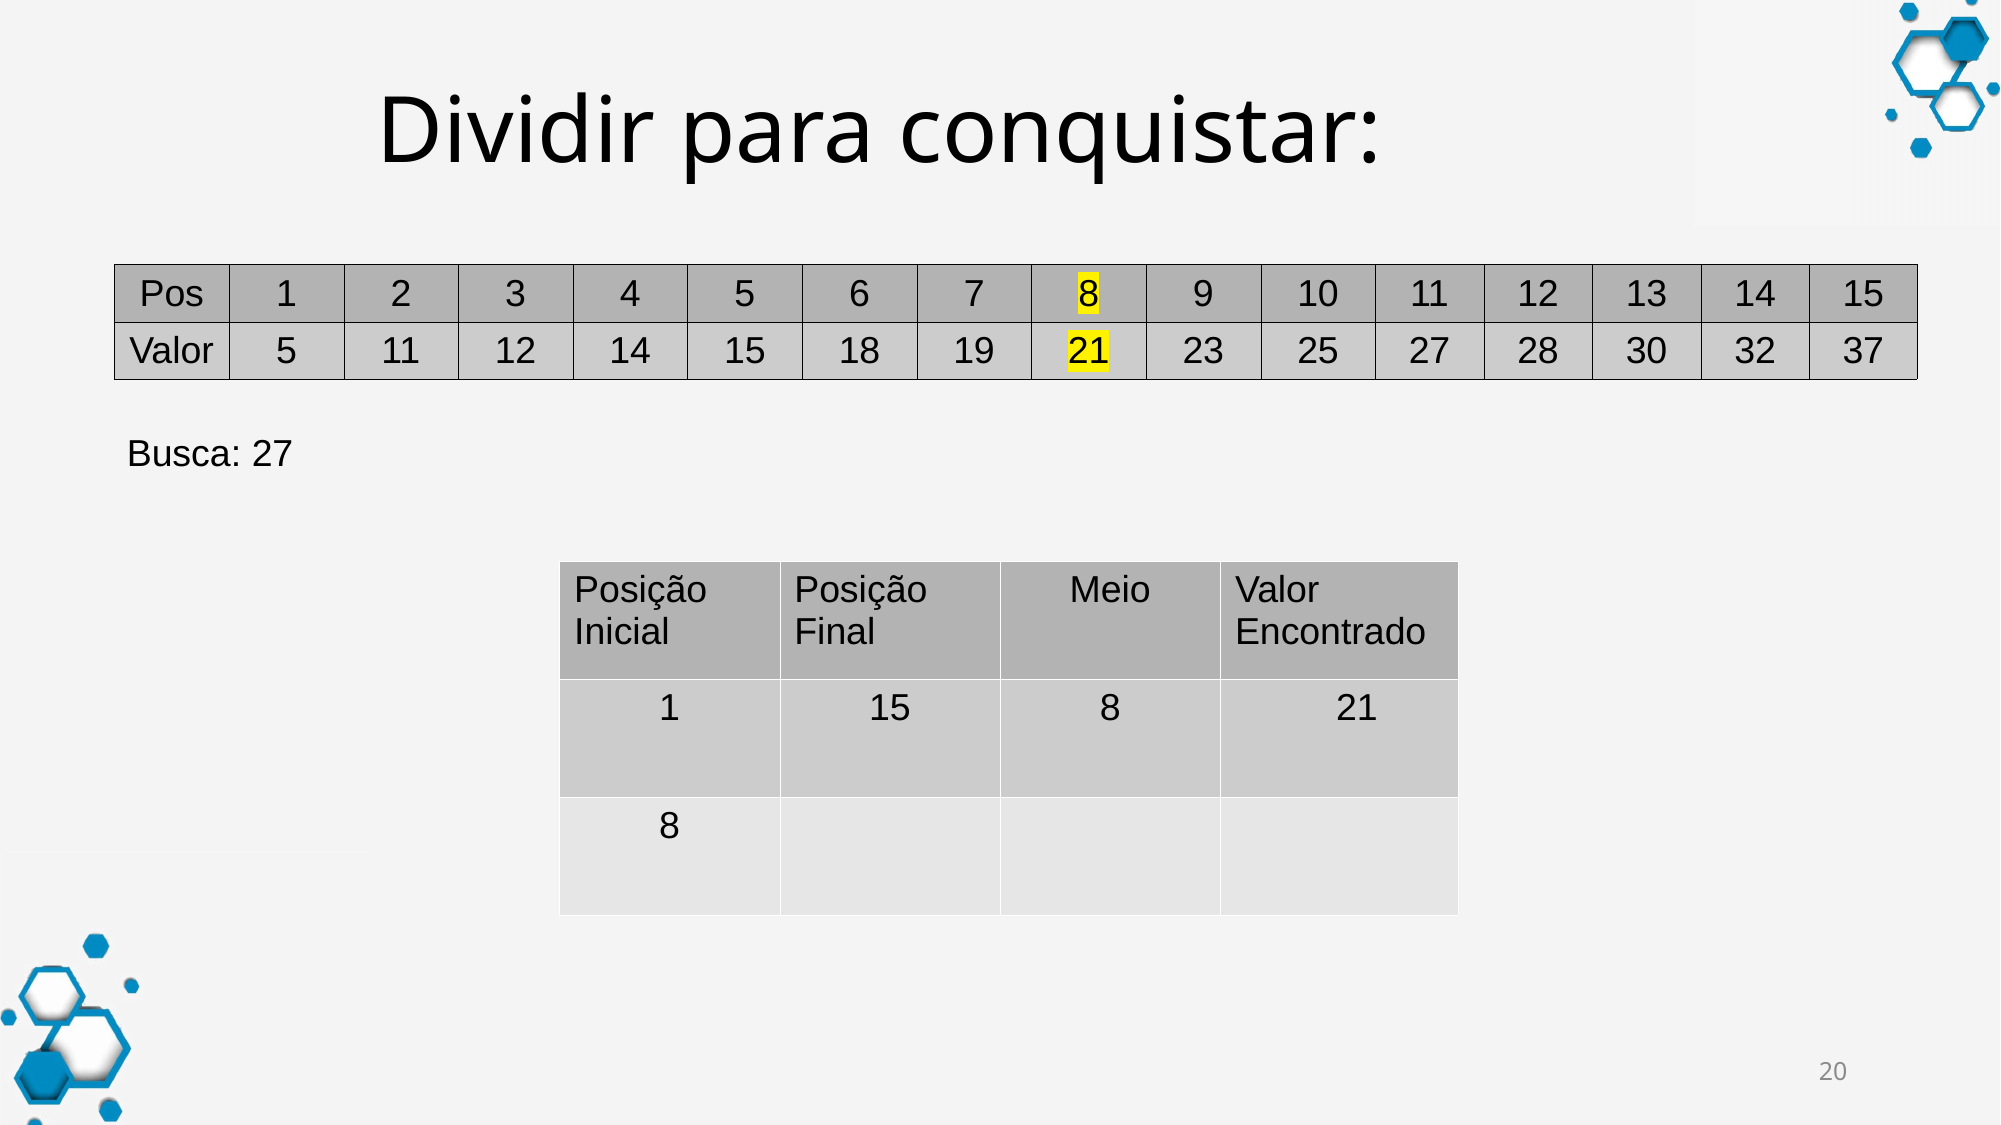

# Dividir para conquistar:
| Pos | 1 | 2 | 3 | 4 | 5 | 6 | 7 | 8 | 9 | 10 | 11 | 12 | 13 | 14 | 15 |
| --- | --- | --- | --- | --- | --- | --- | --- | --- | --- | --- | --- | --- | --- | --- | --- |
| Valor | 5 | 11 | 12 | 14 | 15 | 18 | 19 | 21 | 23 | 25 | 27 | 28 | 30 | 32 | 37 |
Busca: 27
| Posição Inicial | Posição Final | Meio | Valor Encontrado |
| --- | --- | --- | --- |
| 1 | 15 | 8 | 21 |
| 8 | | | |